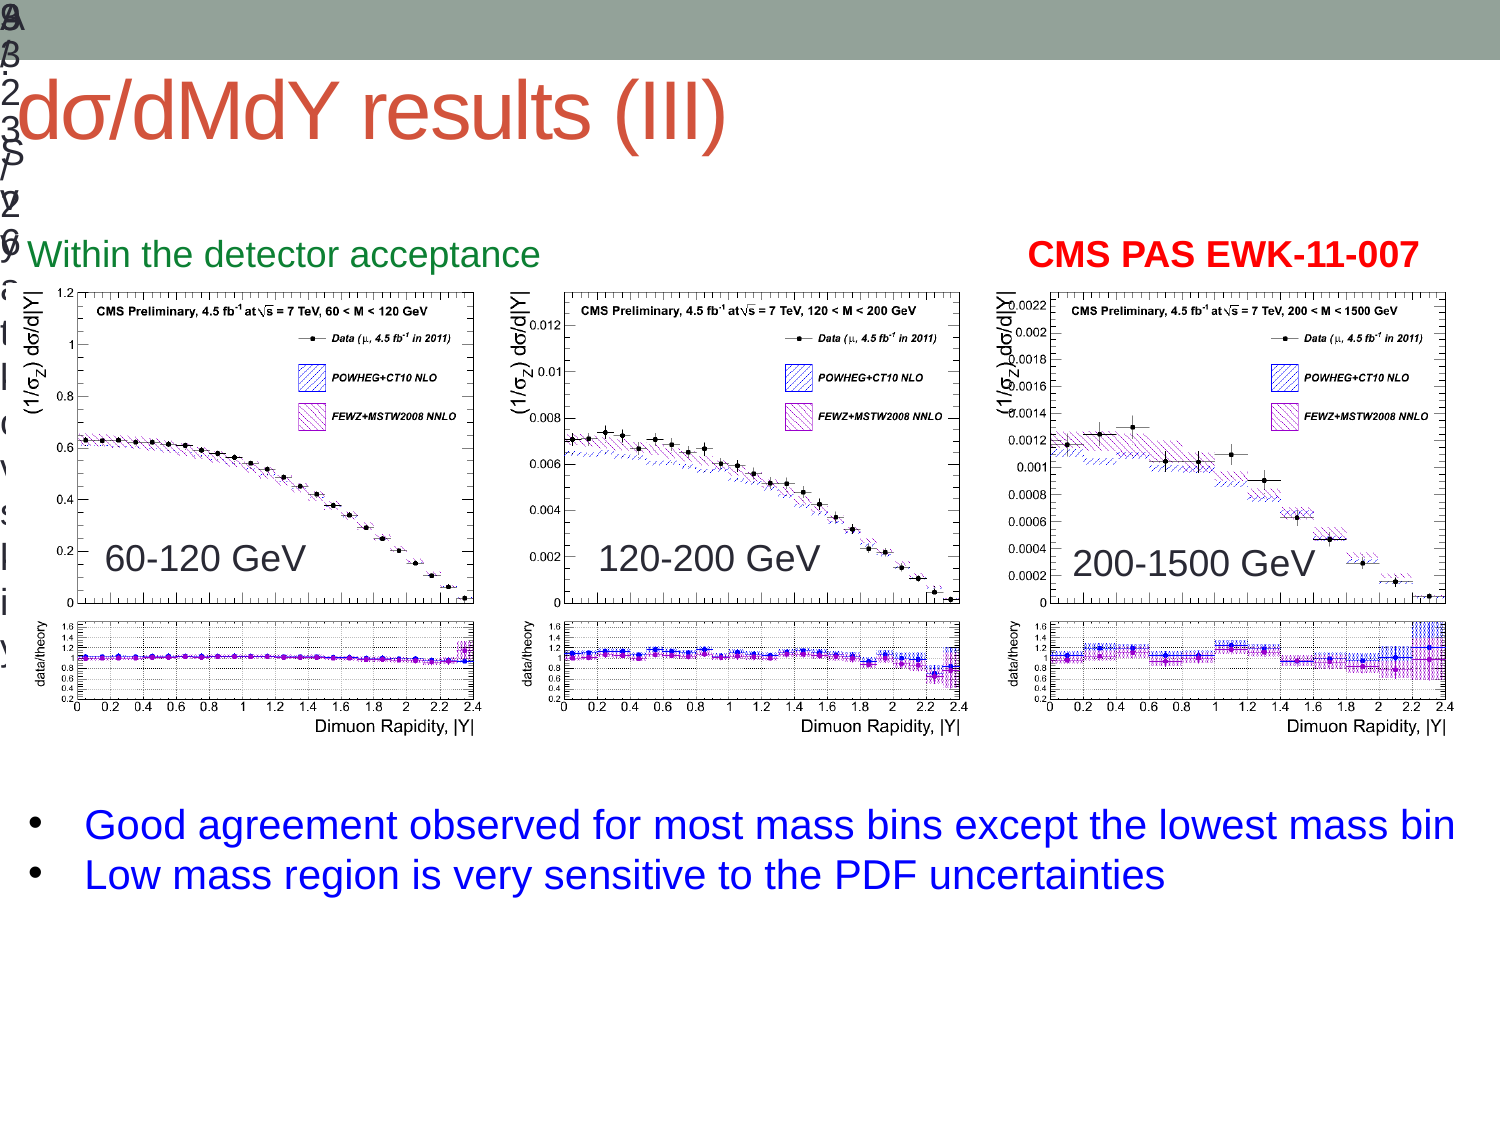

A. Svyatkovskiy
# dσ/dMdY results (III)
Within the detector acceptance
CMS PAS EWK-11-007
60-120 GeV
120-200 GeV
200-1500 GeV
Good agreement observed for most mass bins except the lowest mass bin
Low mass region is very sensitive to the PDF uncertainties